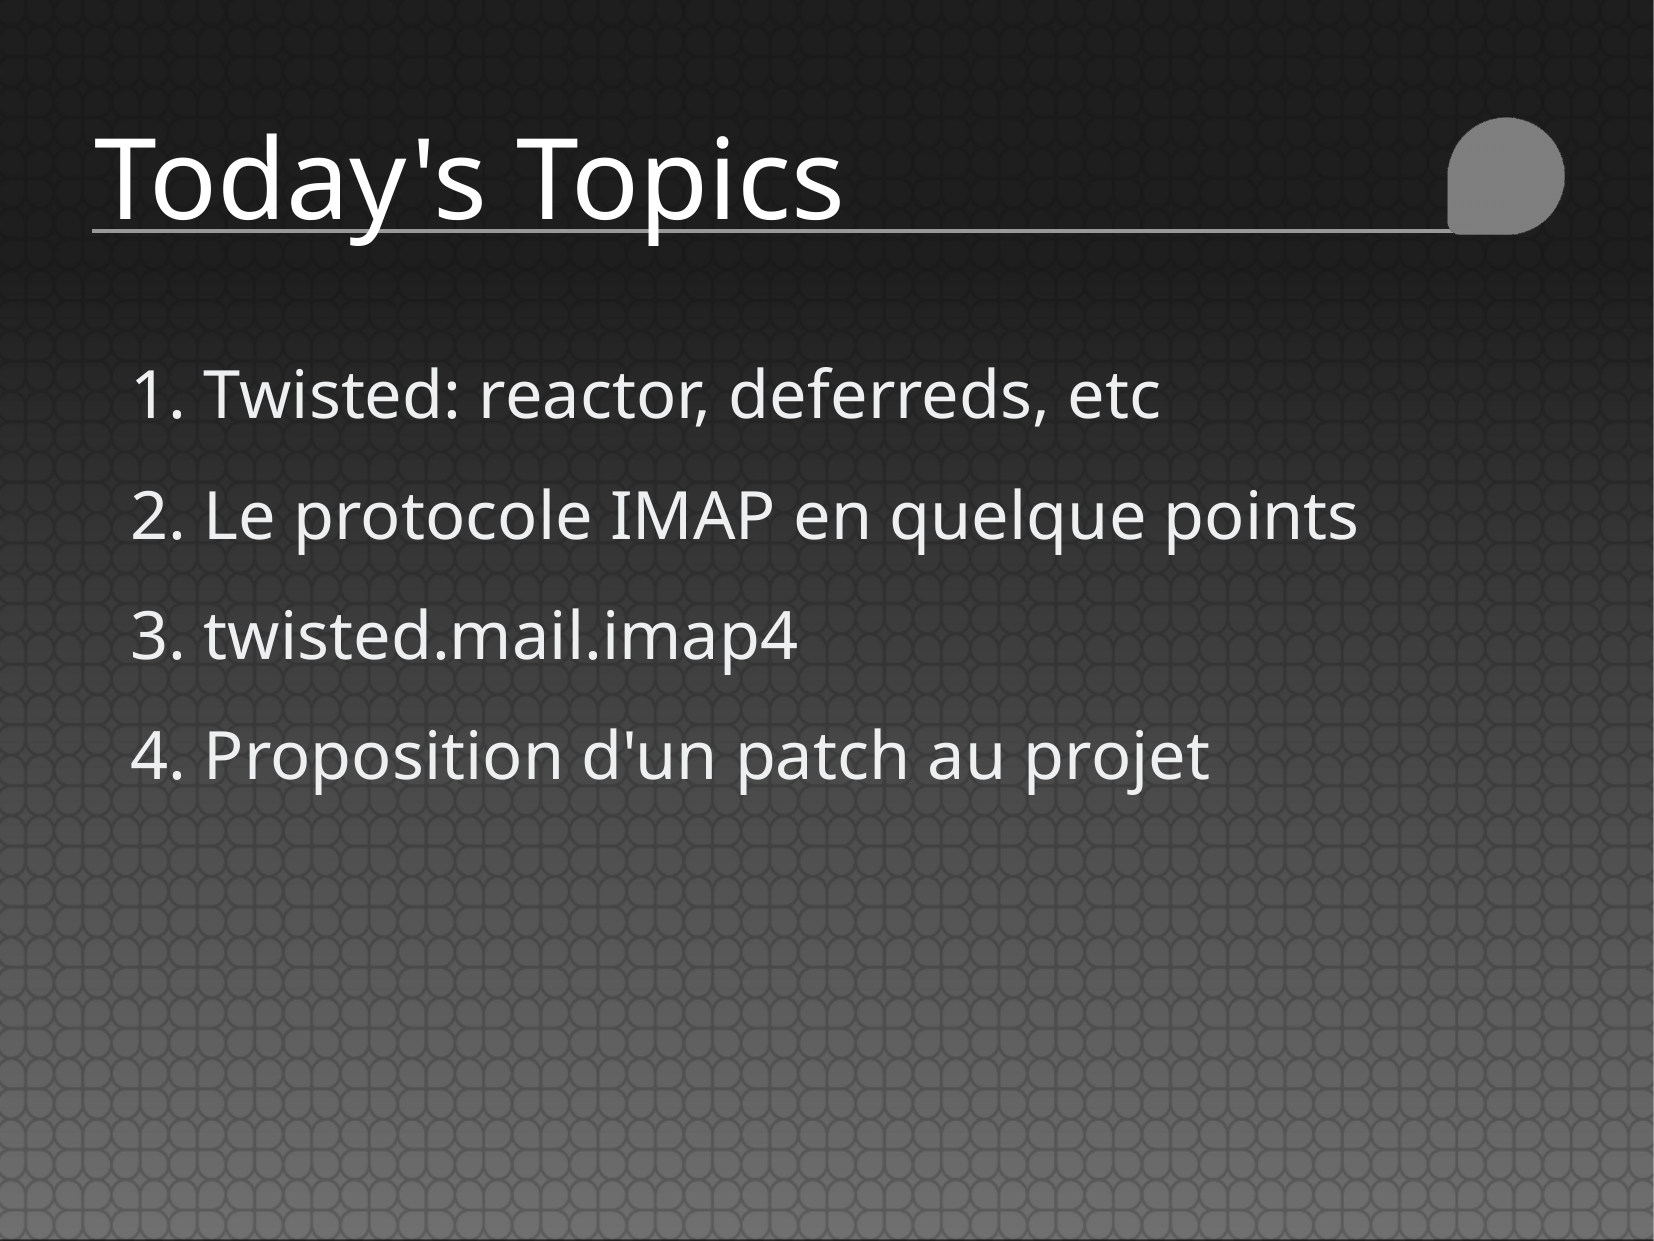

# Today's Topics
 Twisted: reactor, deferreds, etc
 Le protocole IMAP en quelque points
 twisted.mail.imap4
 Proposition d'un patch au projet